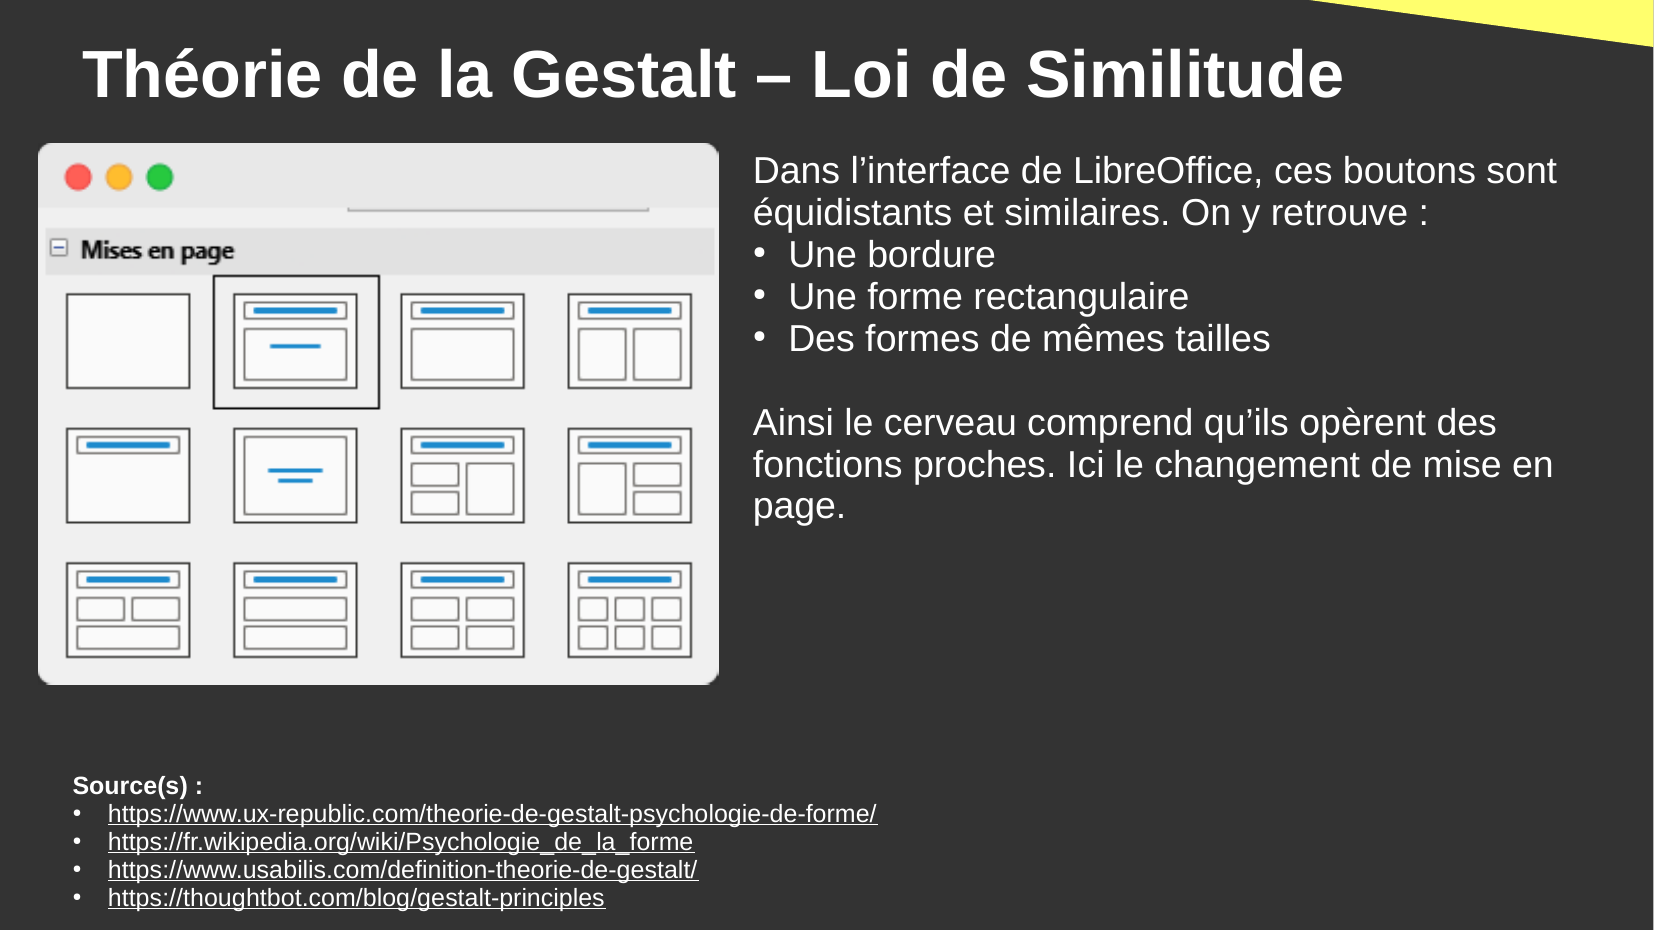

# Théorie de la Gestalt – Loi de Similitude
Dans l’interface de LibreOffice, ces boutons sont équidistants et similaires. On y retrouve :
Une bordure
Une forme rectangulaire
Des formes de mêmes tailles
Ainsi le cerveau comprend qu’ils opèrent des fonctions proches. Ici le changement de mise en page.
Source(s) :
https://www.ux-republic.com/theorie-de-gestalt-psychologie-de-forme/
https://fr.wikipedia.org/wiki/Psychologie_de_la_forme
https://www.usabilis.com/definition-theorie-de-gestalt/
https://thoughtbot.com/blog/gestalt-principles